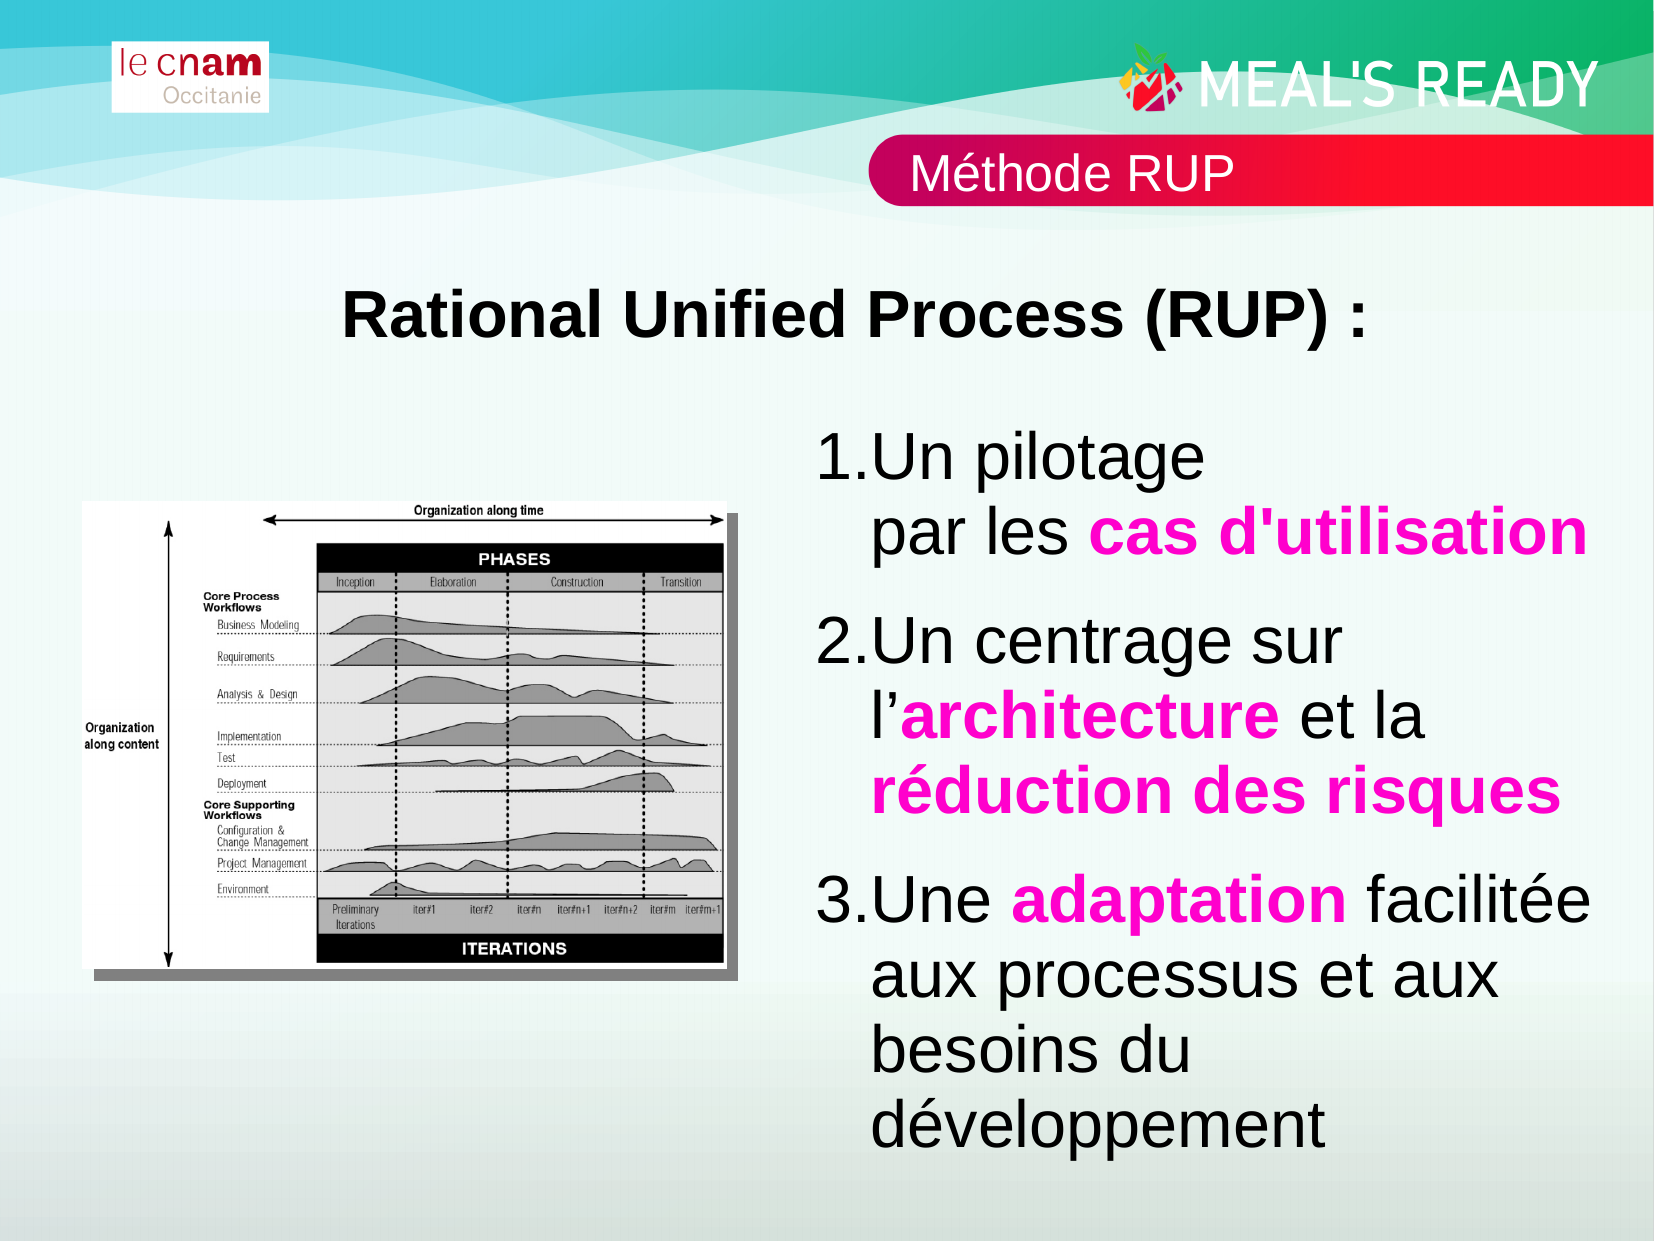

# Méthode RUP
Rational Unified Process (RUP) :
1.Un pilotage
 par les cas d'utilisation
2.Un centrage sur
 l’architecture et la
 réduction des risques
3.Une adaptation facilitée
 aux processus et aux
 besoins du
 développement